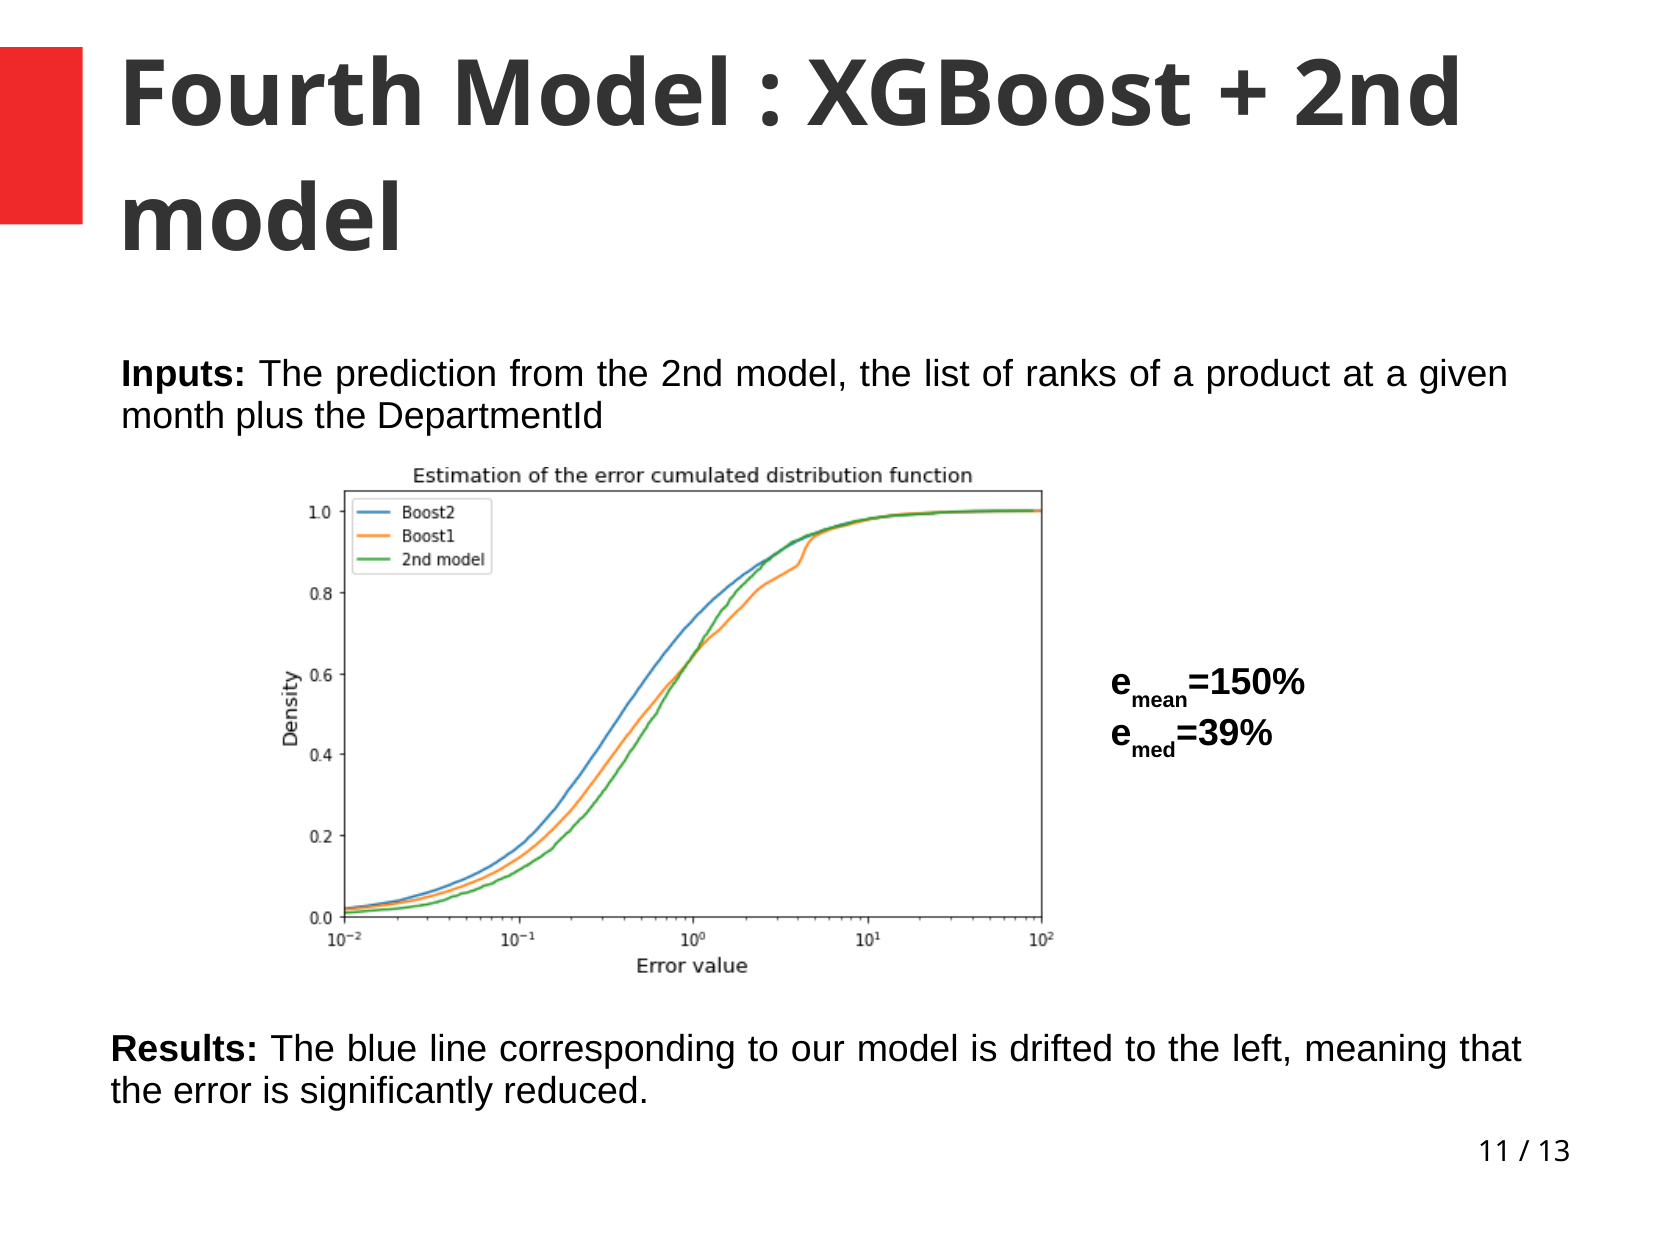

# Fourth Model : XGBoost + 2nd model
Inputs: The prediction from the 2nd model, the list of ranks of a product at a given month plus the DepartmentId
emean=150%
emed=39%
Results: The blue line corresponding to our model is drifted to the left, meaning that the error is significantly reduced.
11